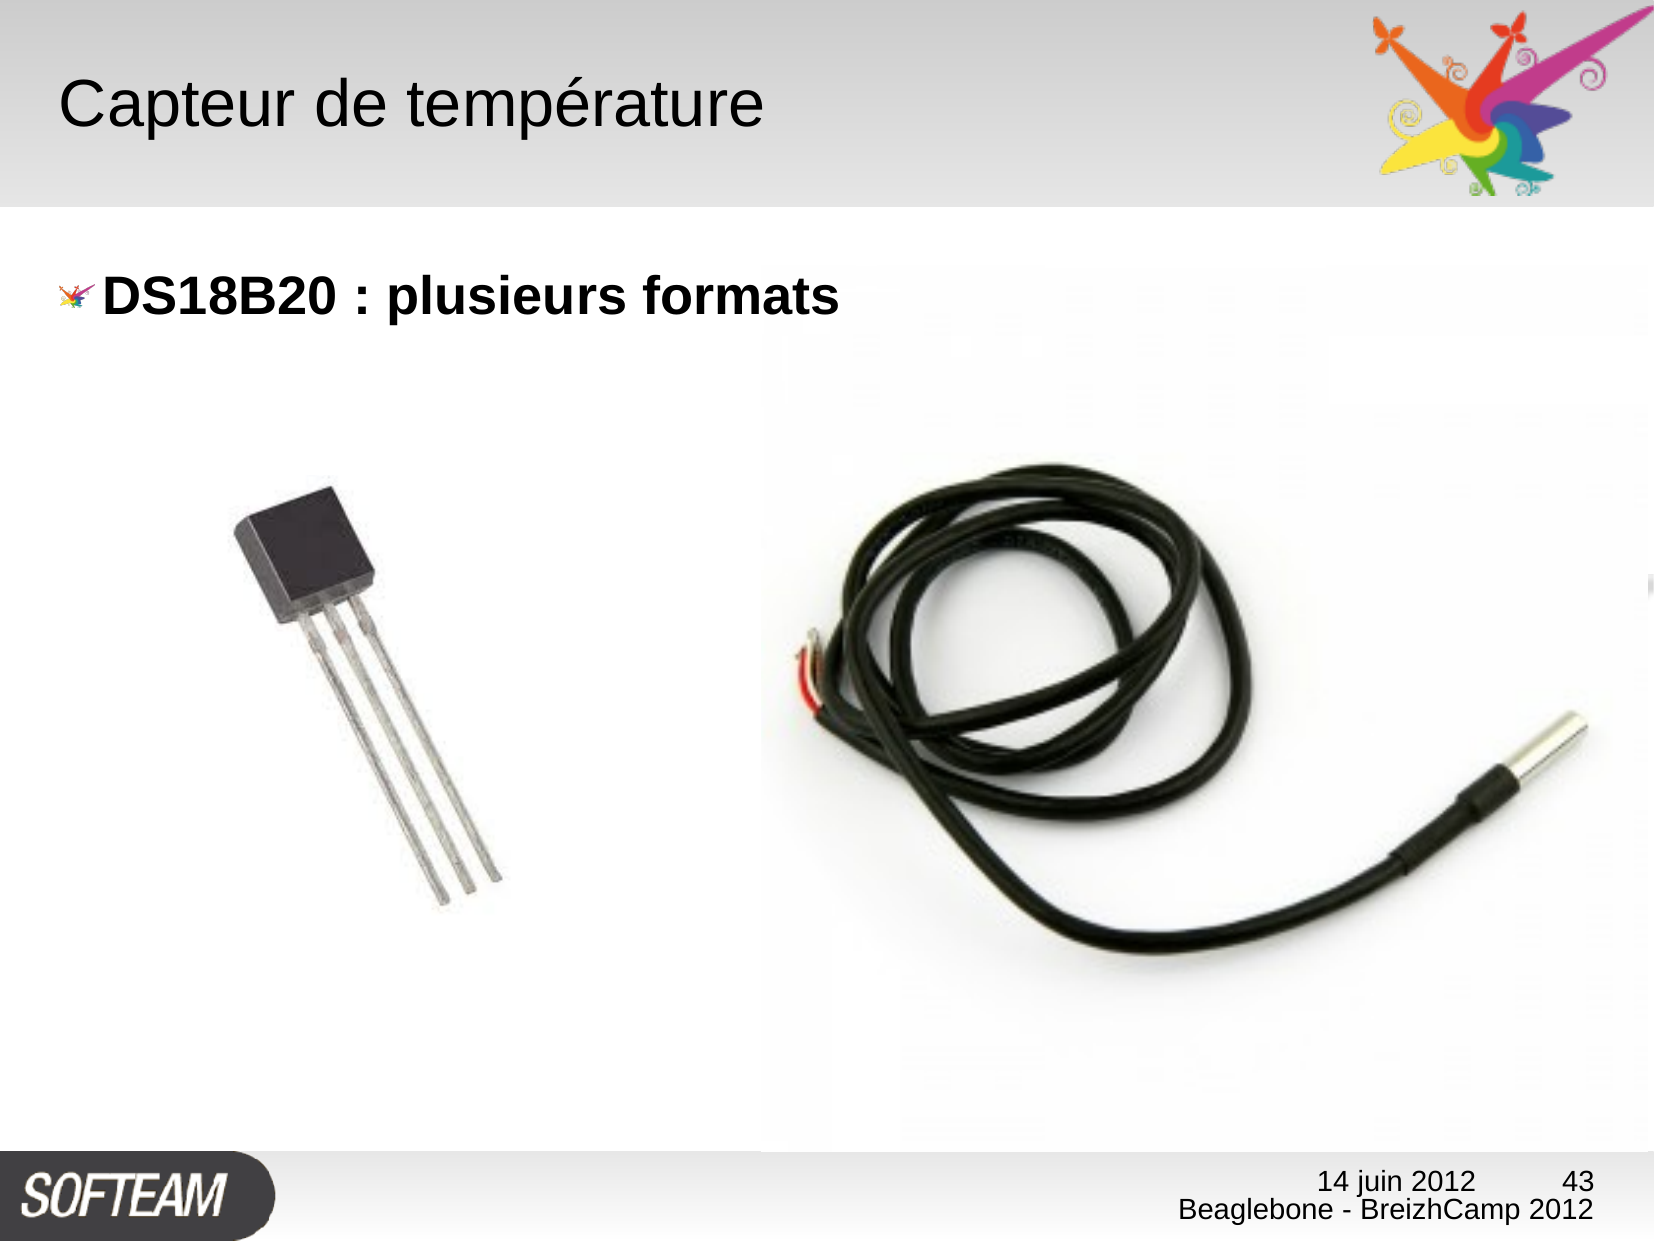

# Capteur de température
DS18B20 : plusieurs formats
14 juin 2012
43
Beaglebone - BreizhCamp 2012